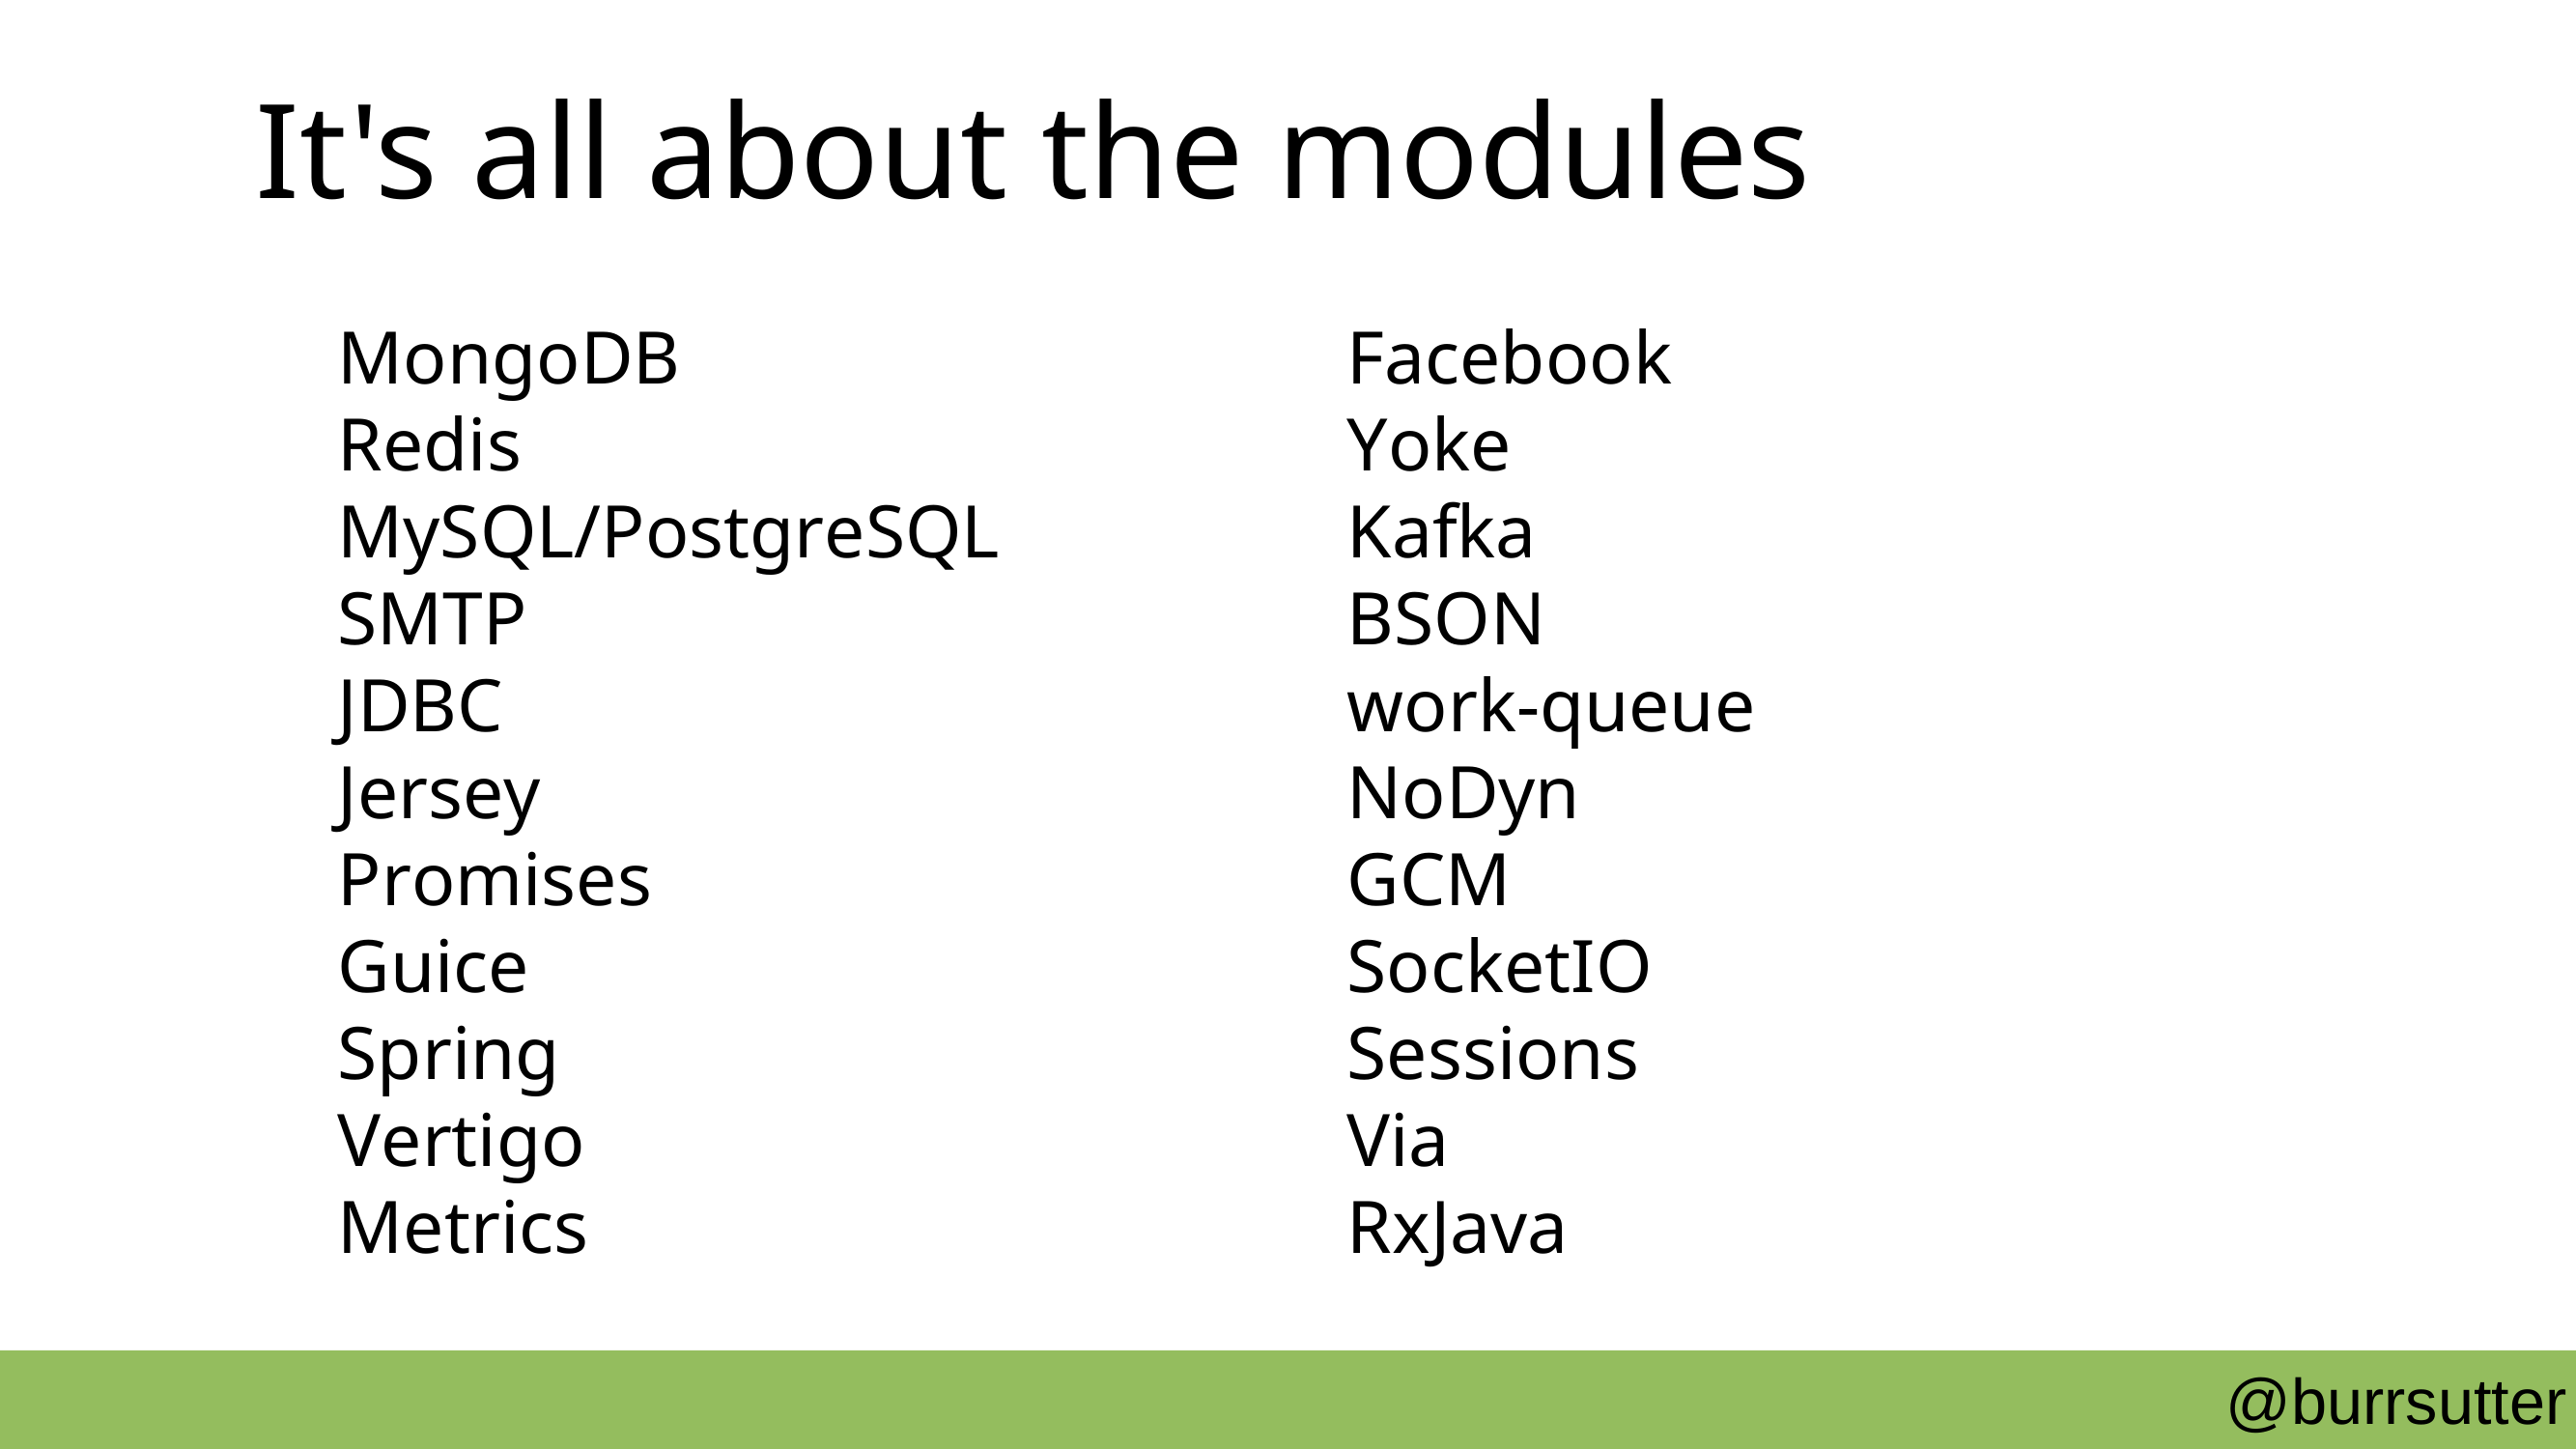

# It's all about the modules
Facebook
Yoke
Kafka
BSON
work-queue
NoDyn
GCM
SocketIO
Sessions
Via
RxJava
MongoDB
Redis
MySQL/PostgreSQL
SMTP
JDBC
Jersey
Promises
Guice
Spring
Vertigo
Metrics